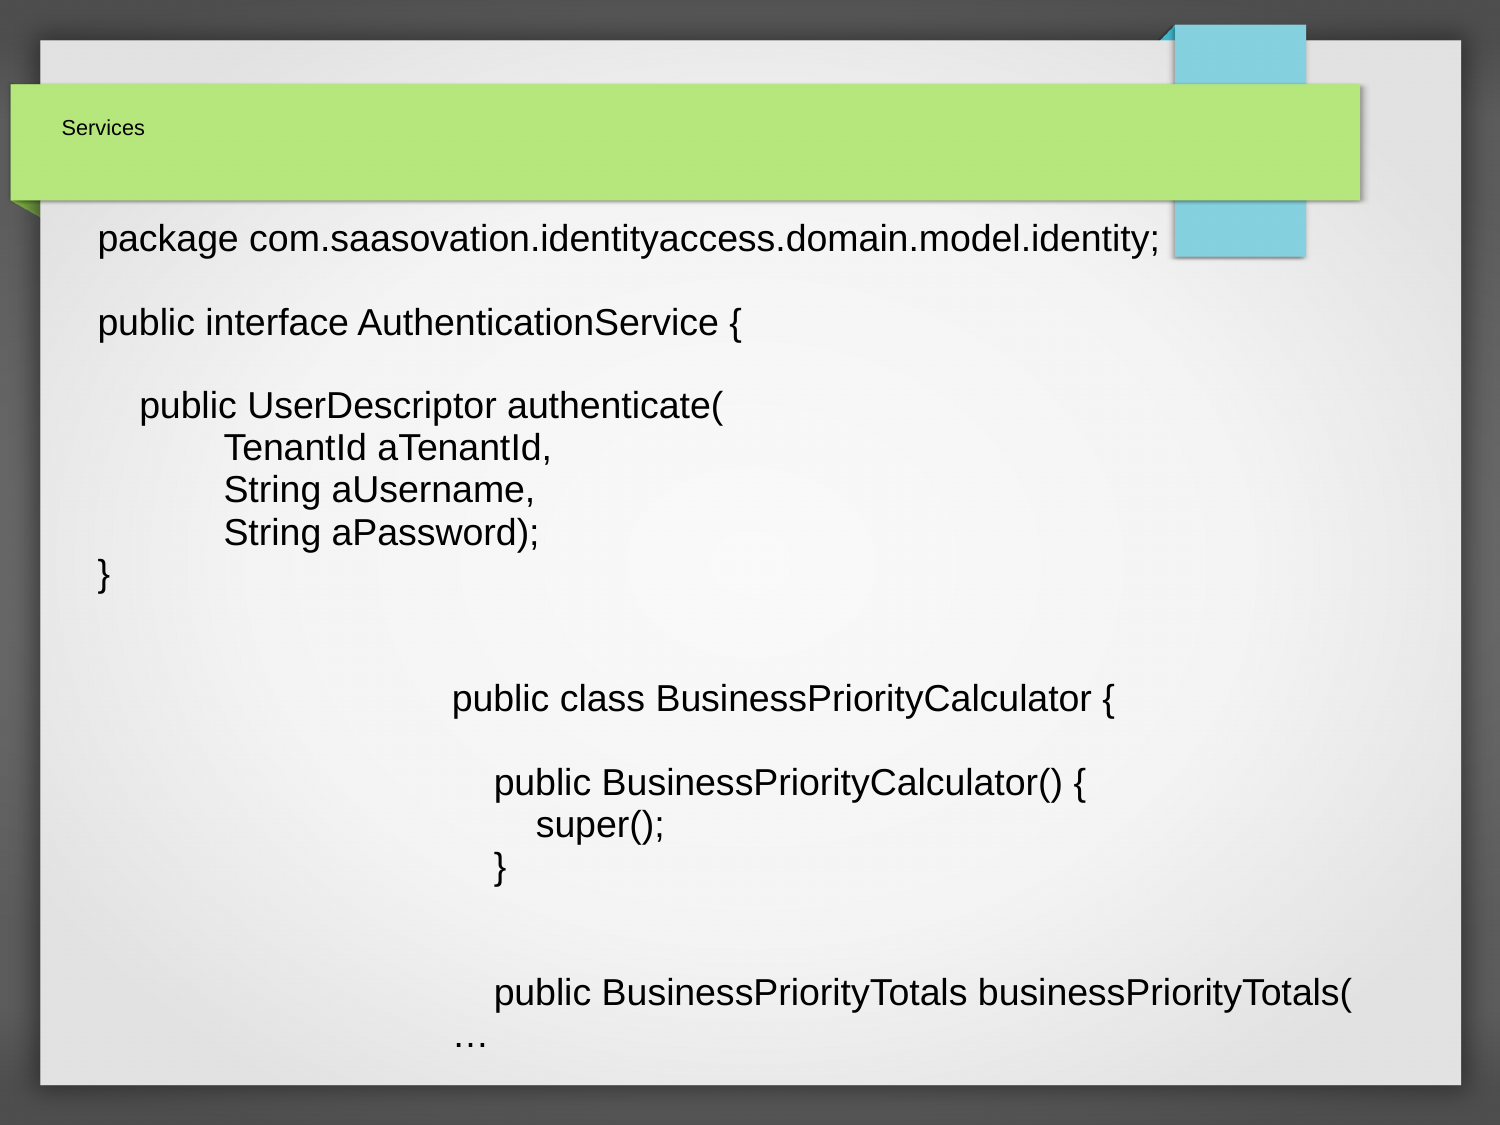

Services
package com.saasovation.identityaccess.domain.model.identity;
public interface AuthenticationService {
 public UserDescriptor authenticate(
 TenantId aTenantId,
 String aUsername,
 String aPassword);
}
public class BusinessPriorityCalculator {
 public BusinessPriorityCalculator() {
 super();
 }
 public BusinessPriorityTotals businessPriorityTotals(
…